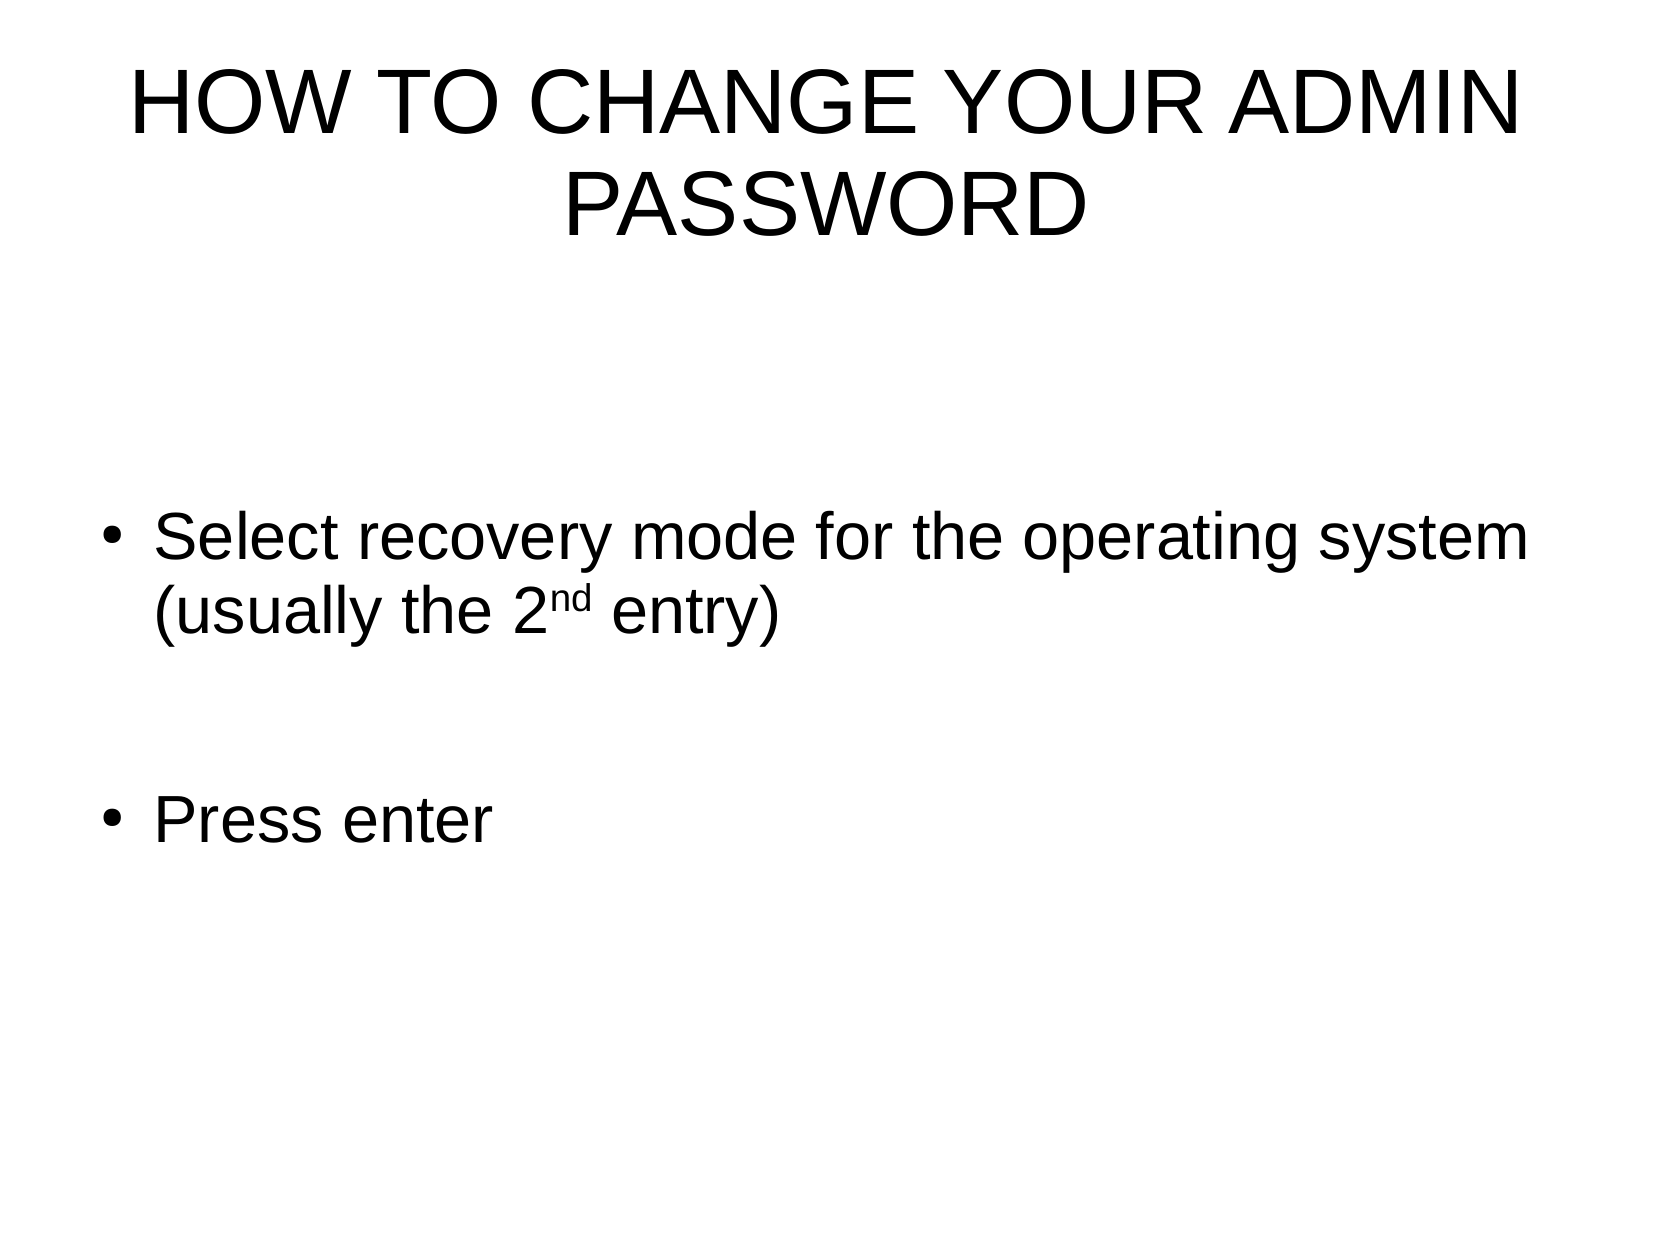

# HOW TO CHANGE YOUR ADMIN PASSWORD
Select recovery mode for the operating system (usually the 2nd entry)
Press enter